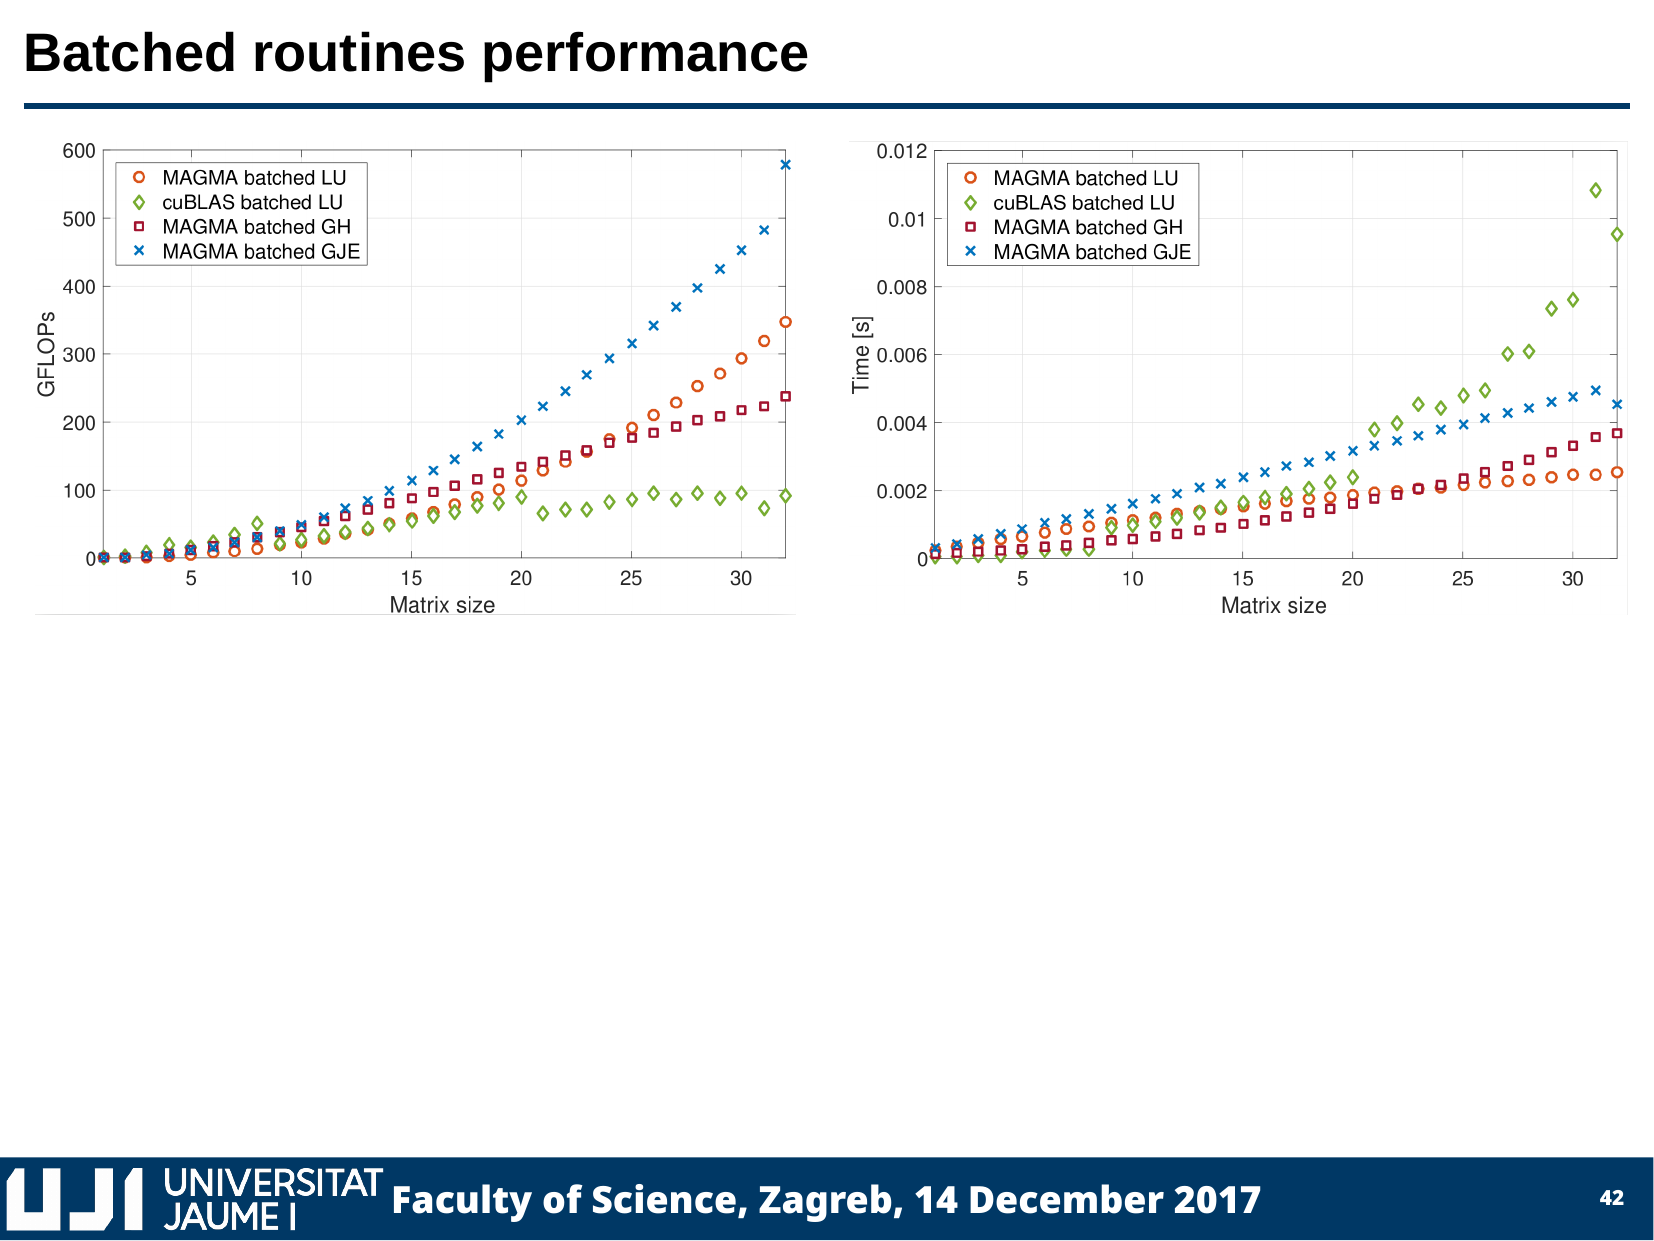

# Batched routines performance
Faculty of Science, Zagreb, 14 December 2017
42